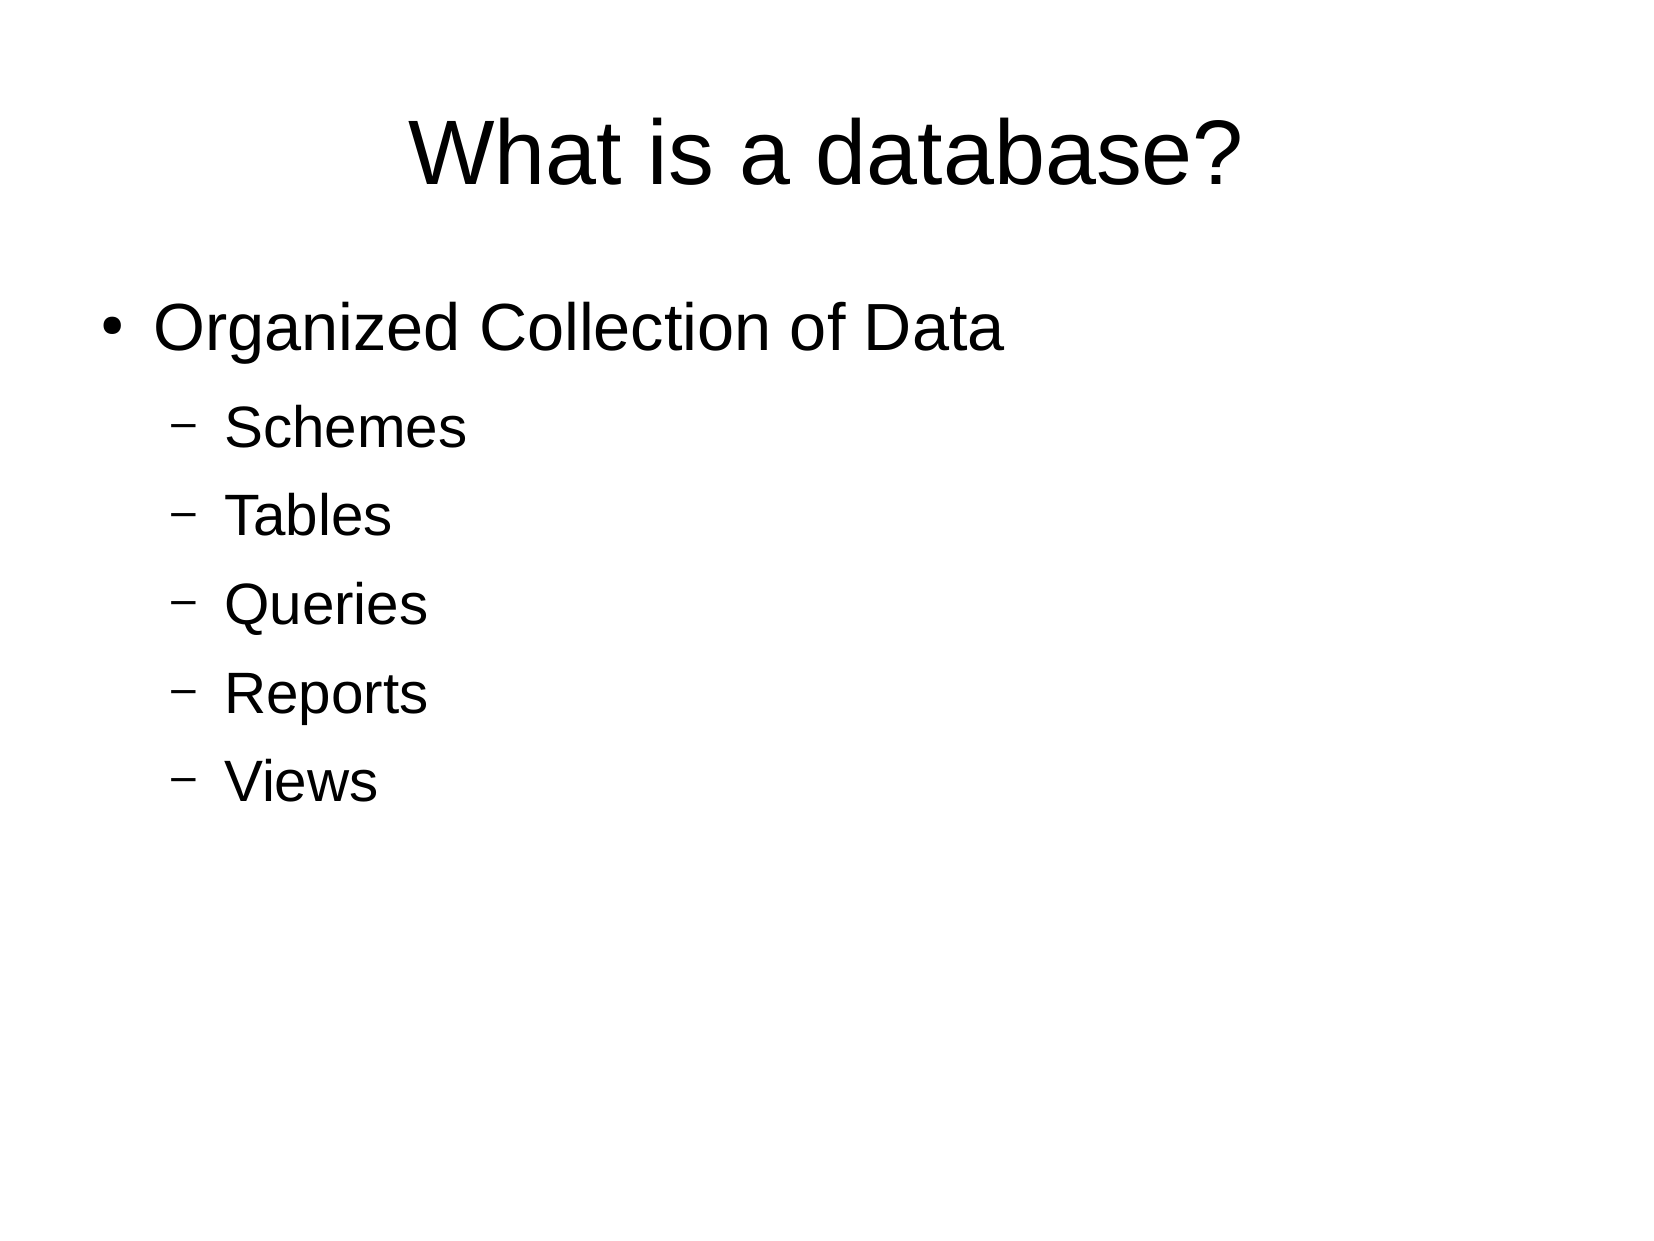

# What is a database?
Organized Collection of Data
Schemes
Tables
Queries
Reports
Views